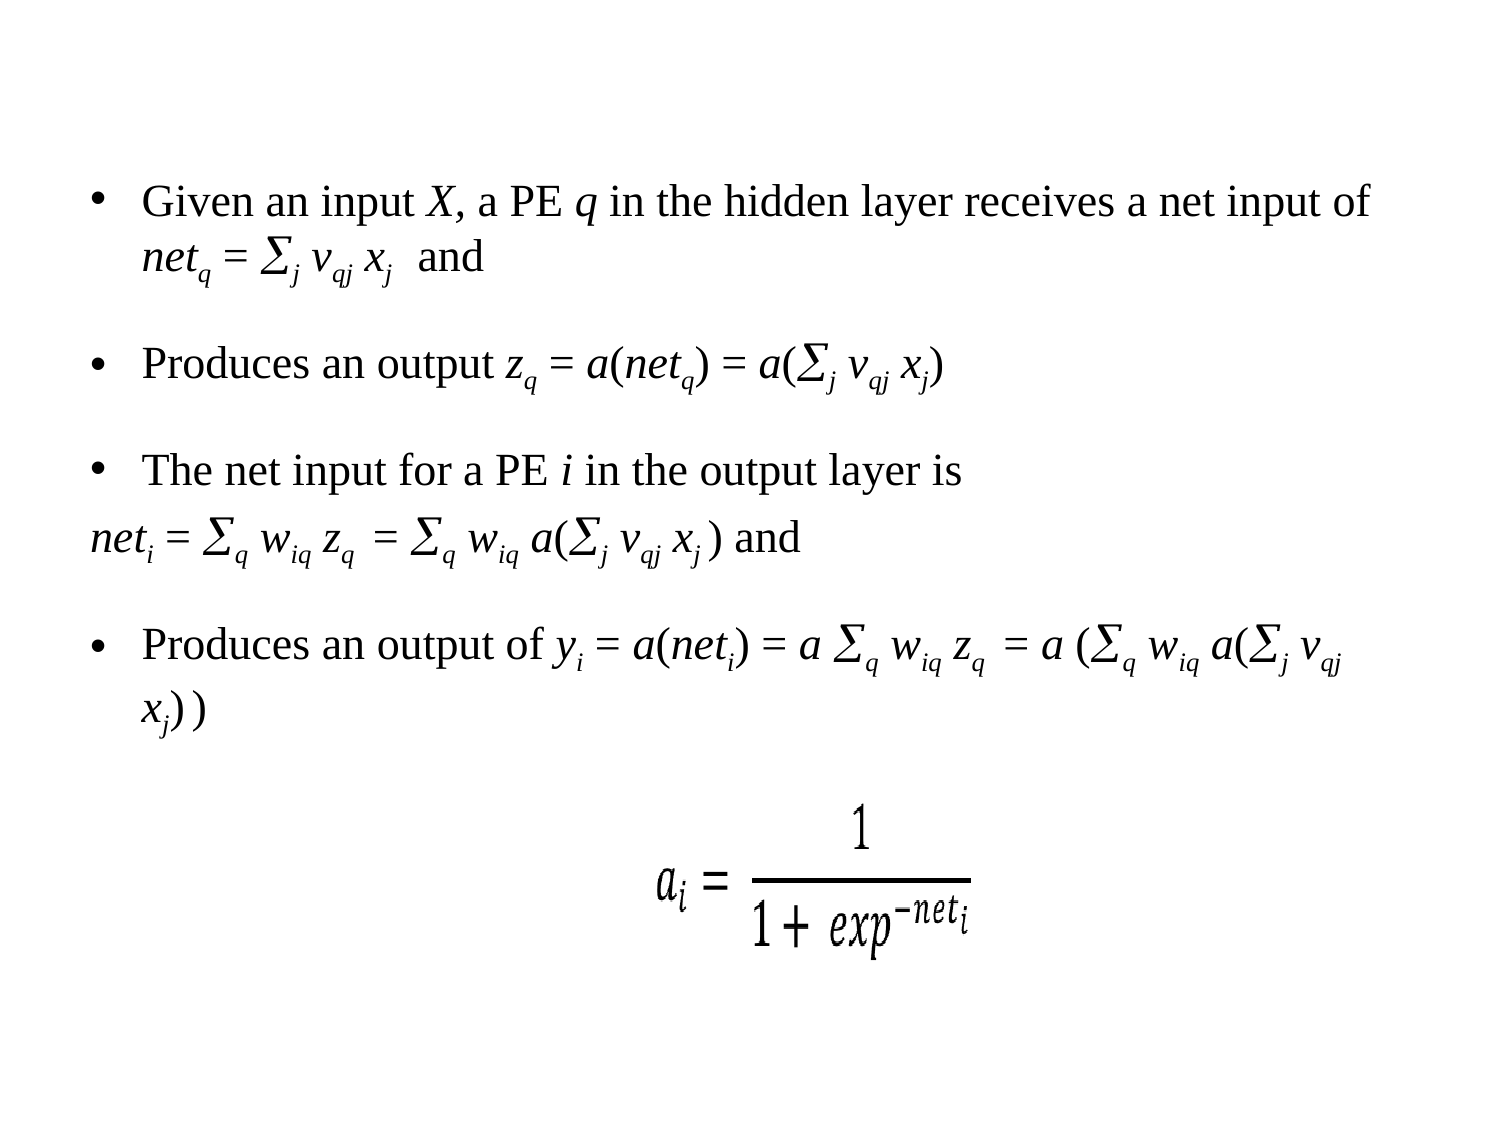

# Given an input X, a PE q in the hidden layer receives a net input of netq = j vqj xj and
Produces an output zq = a(netq) = a(j vqj xj)
The net input for a PE i in the output layer is
neti = q wiq zq = q wiq a(j vqj xj ) and
Produces an output of yi = a(neti) = a q wiq zq = a (q wiq a(j vqj xj) )